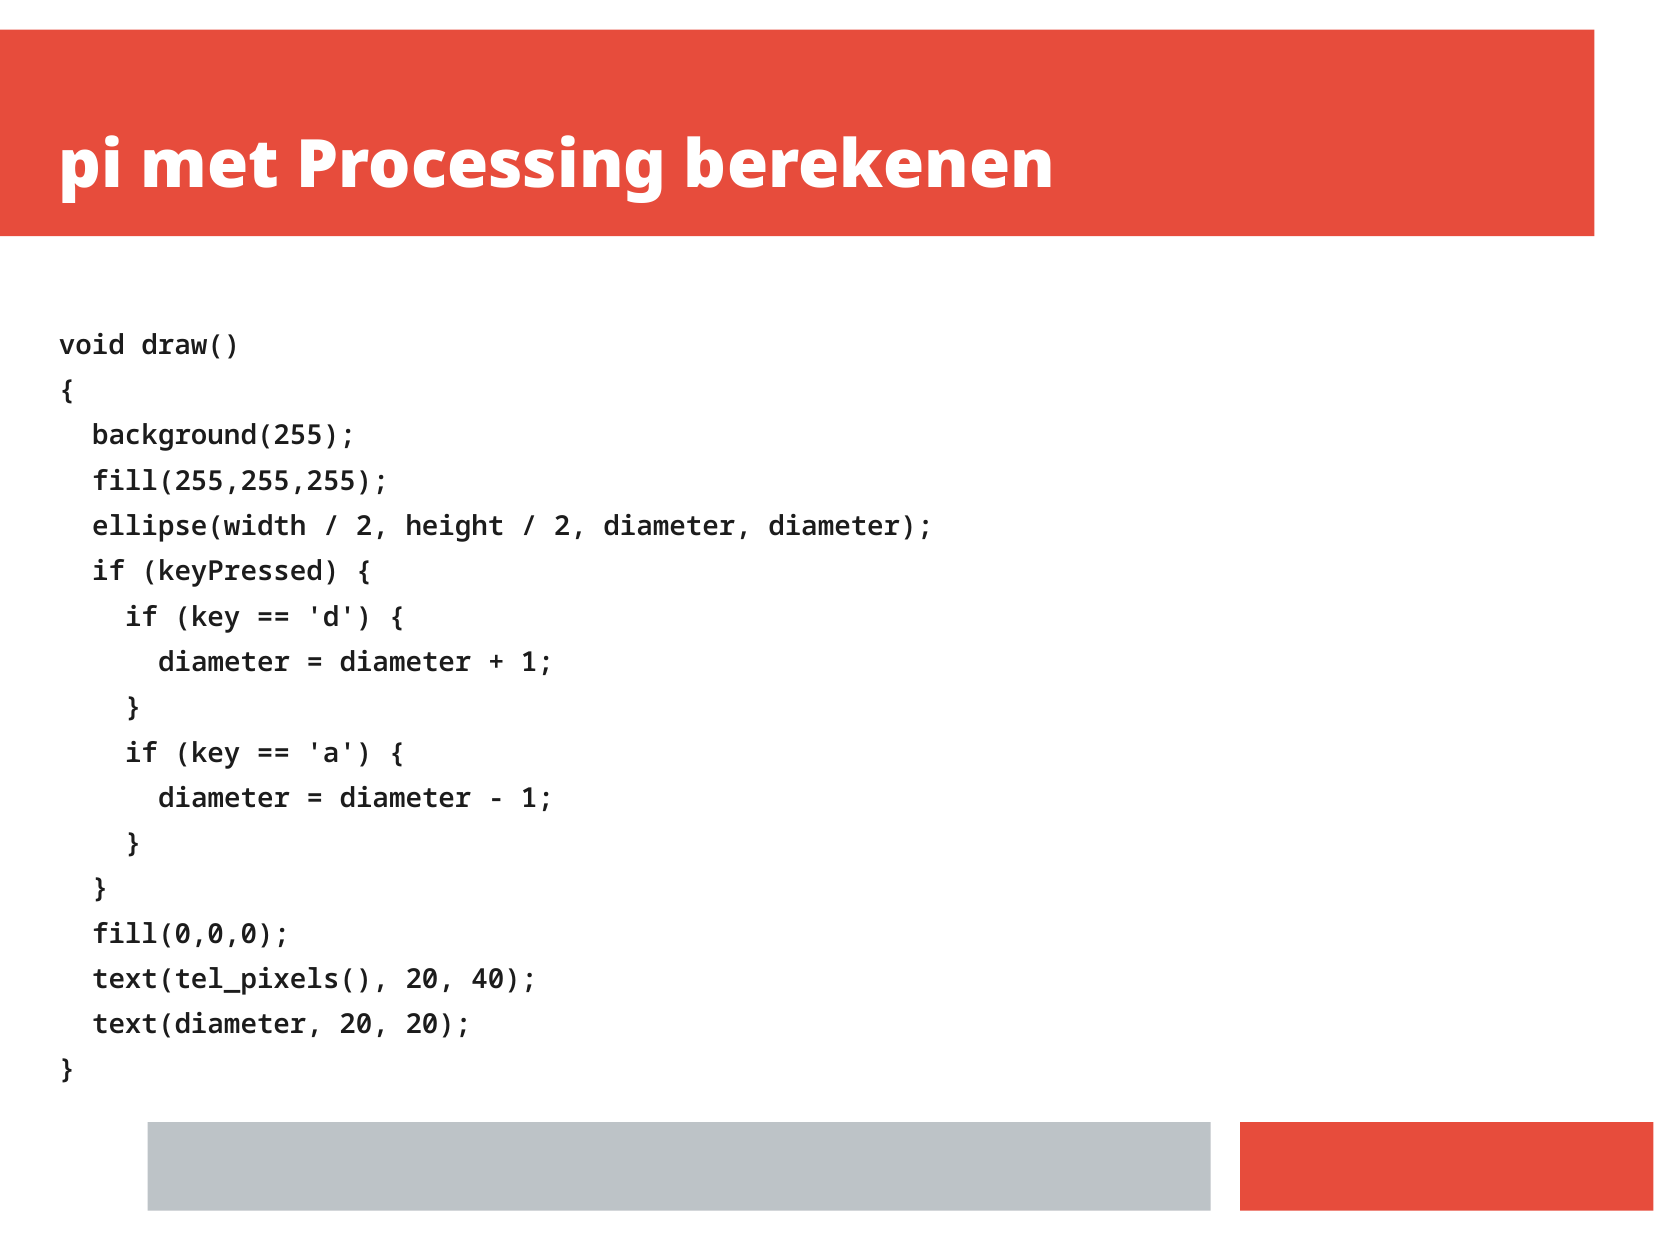

# pi met Processing berekenen
void draw()
{
 background(255);
 fill(255,255,255);
 ellipse(width / 2, height / 2, diameter, diameter);
 if (keyPressed) {
 if (key == 'd') {
 diameter = diameter + 1;
 }
 if (key == 'a') {
 diameter = diameter - 1;
 }
 }
 fill(0,0,0);
 text(tel_pixels(), 20, 40);
 text(diameter, 20, 20);
}